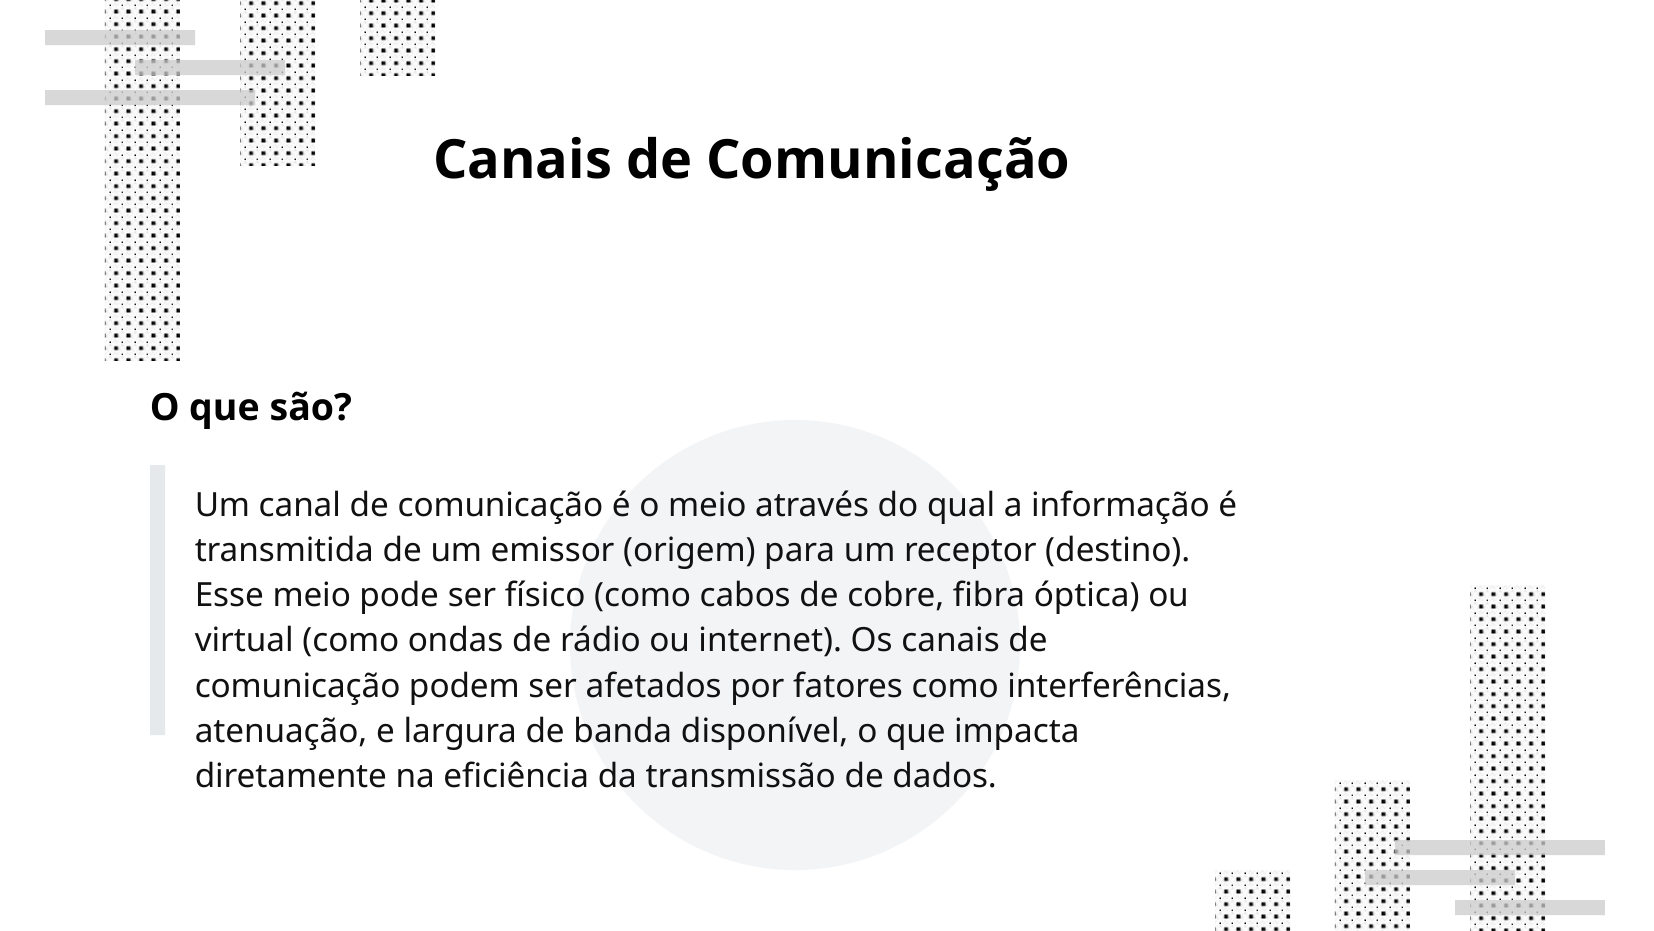

Canais de Comunicação
O que são?
Um canal de comunicação é o meio através do qual a informação é transmitida de um emissor (origem) para um receptor (destino). Esse meio pode ser físico (como cabos de cobre, fibra óptica) ou virtual (como ondas de rádio ou internet). Os canais de comunicação podem ser afetados por fatores como interferências, atenuação, e largura de banda disponível, o que impacta diretamente na eficiência da transmissão de dados.